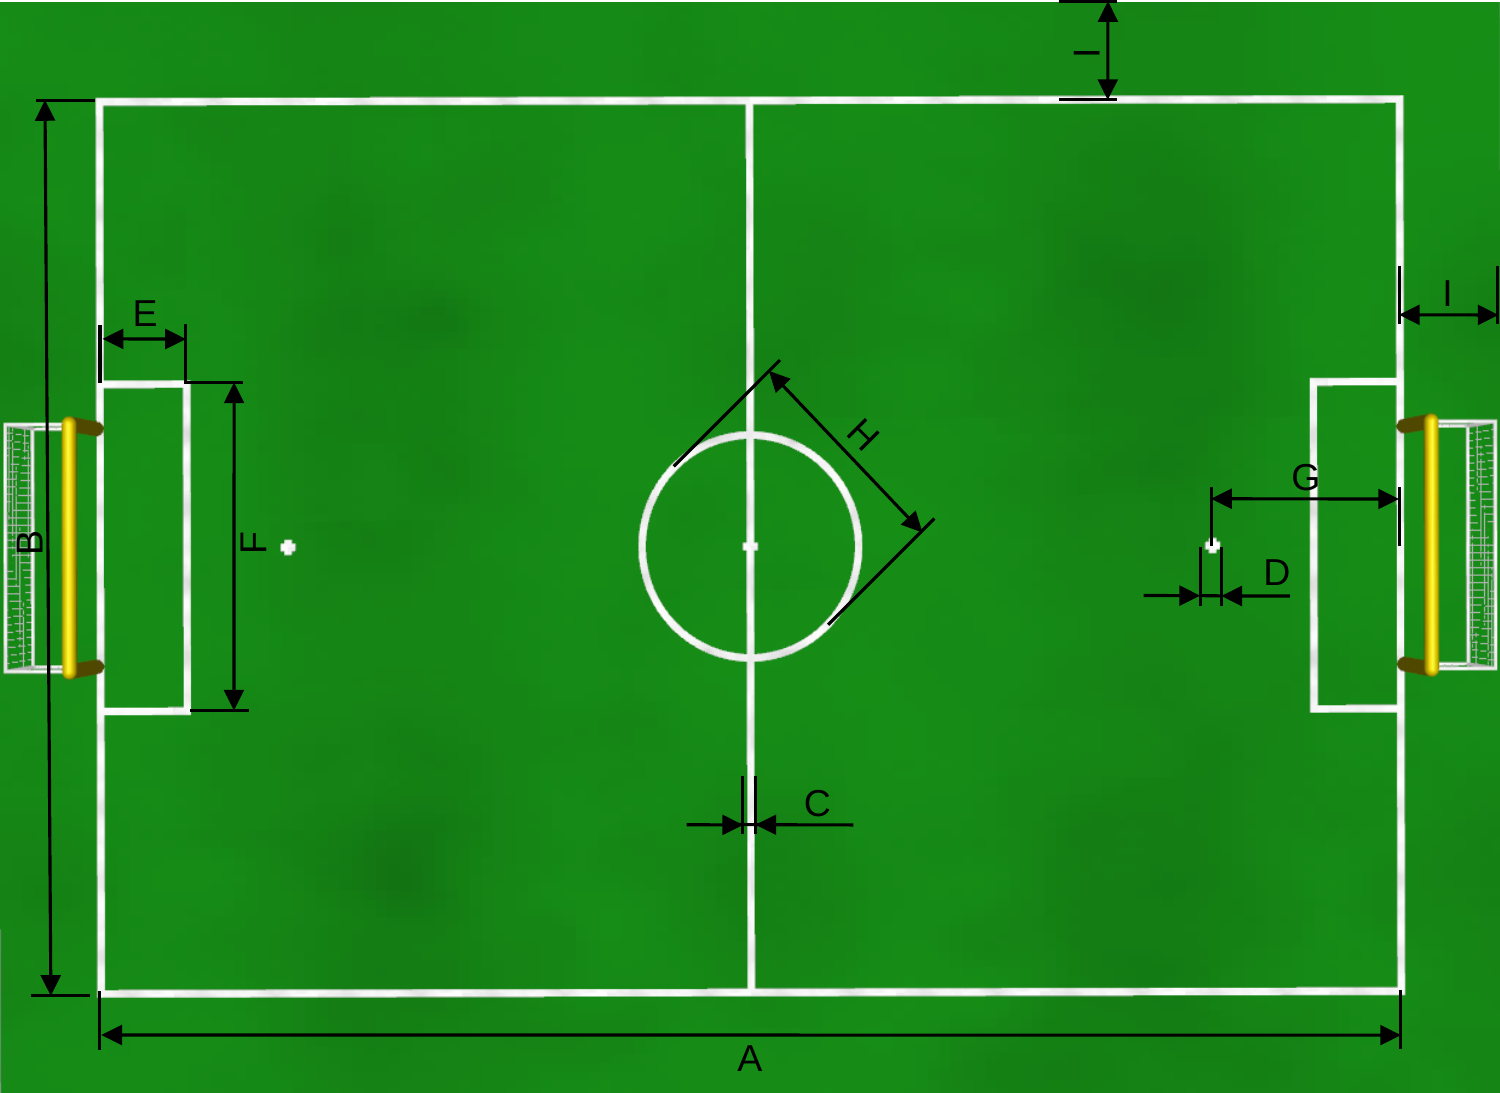

I
I
E
H
G
B
F
D
C
A